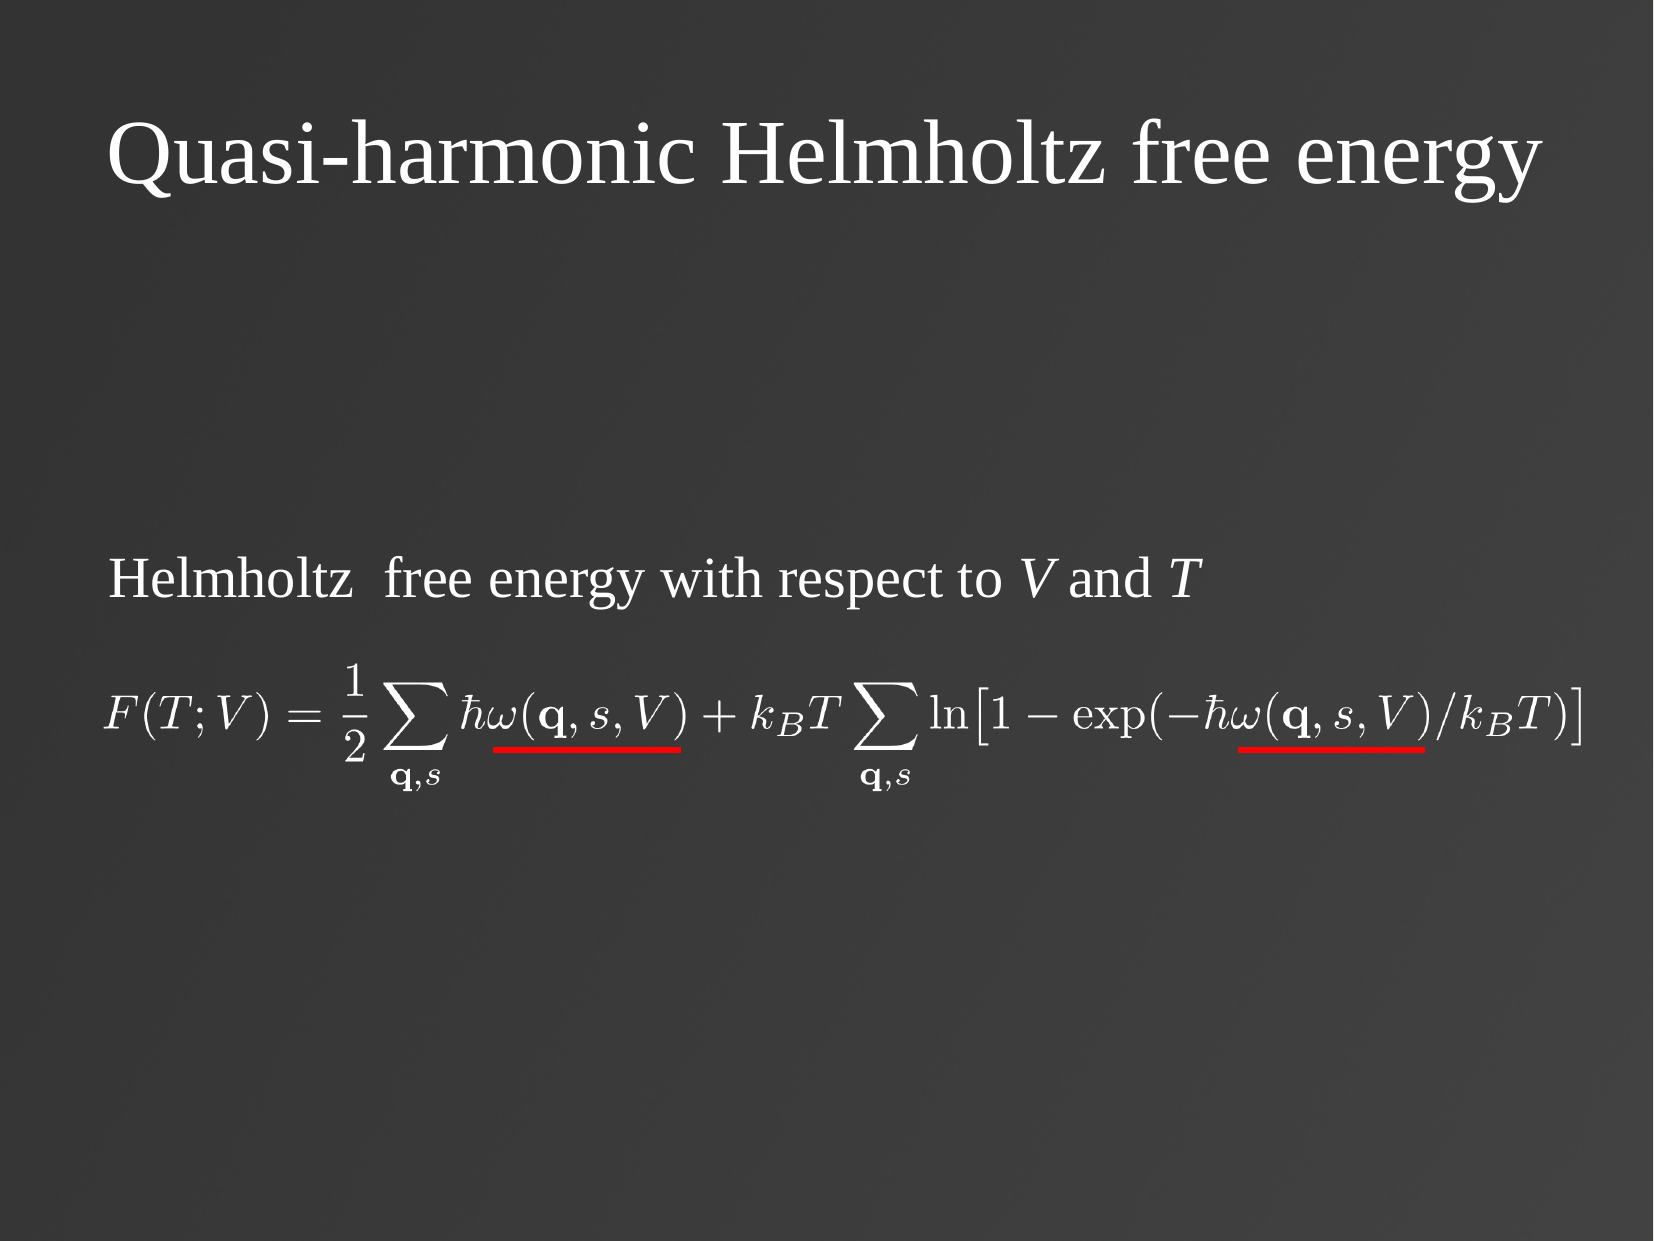

# Quasi-harmonic Helmholtz free energy
Helmholtz free energy with respect to V and T